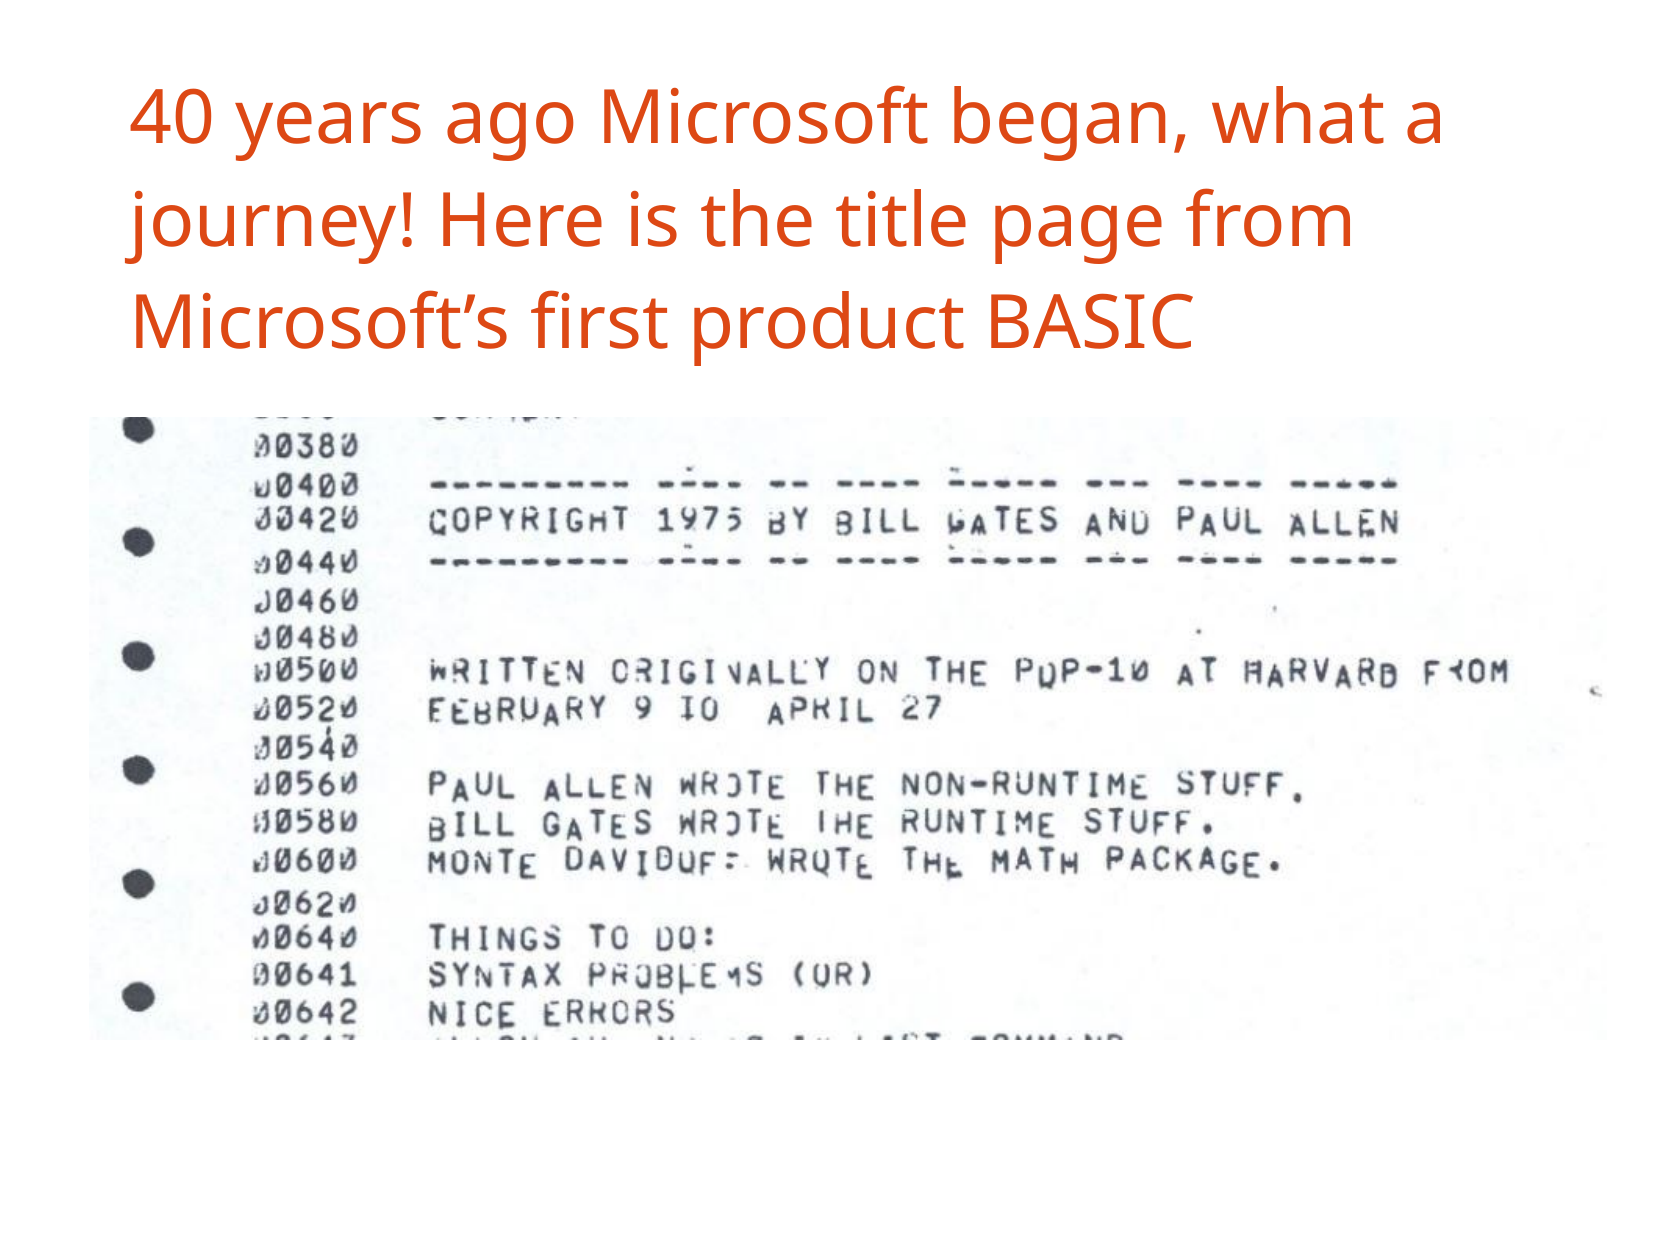

# 40 years ago Microsoft began, what a journey! Here is the title page from Microsoft’s first product BASIC